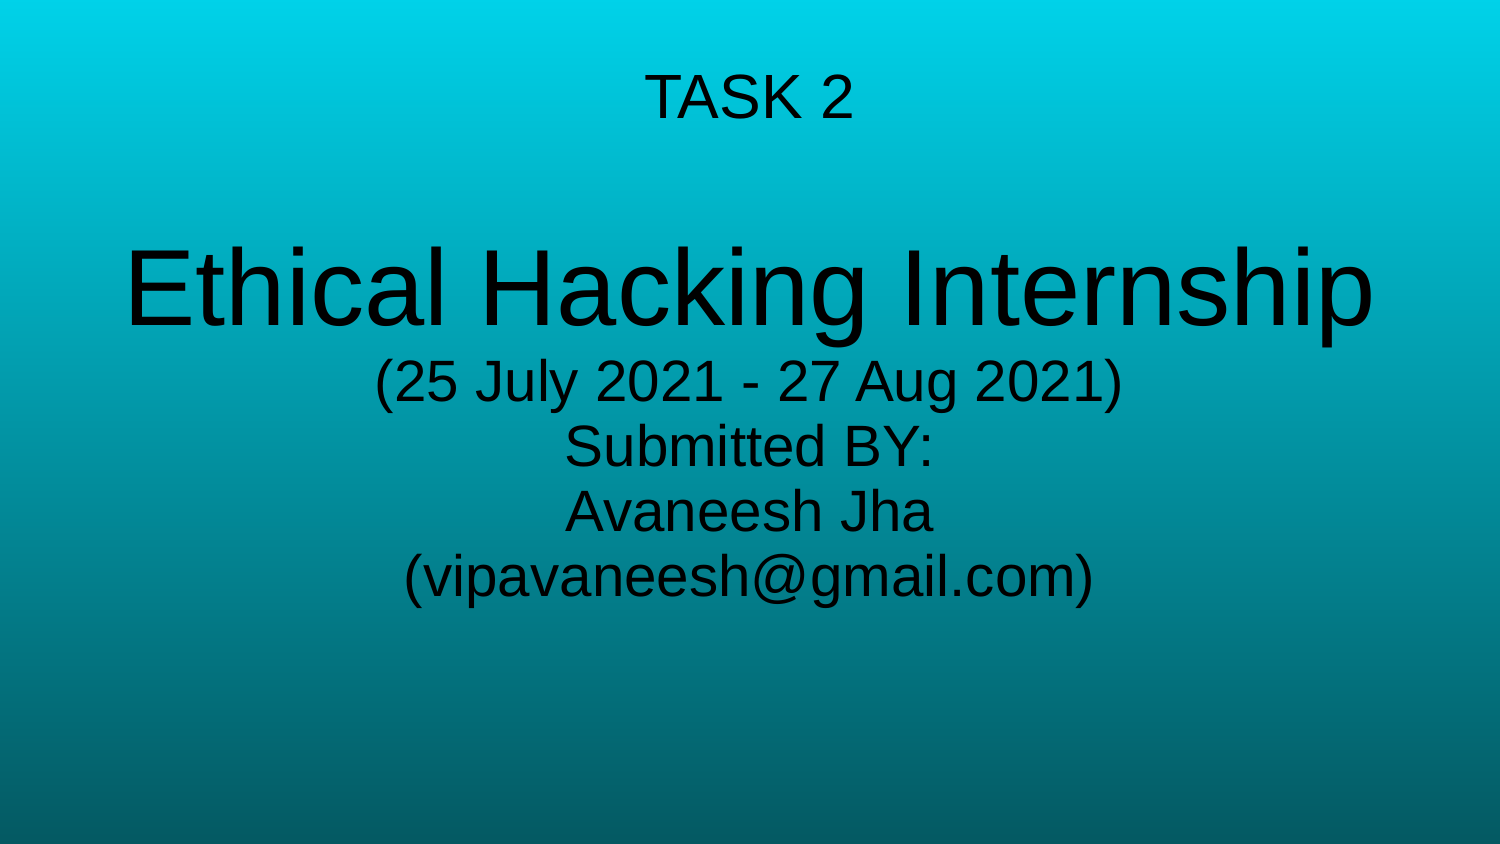

TASK 2
# Ethical Hacking Internship (25 July 2021 - 27 Aug 2021) Submitted BY: Avaneesh Jha (vipavaneesh@gmail.com)